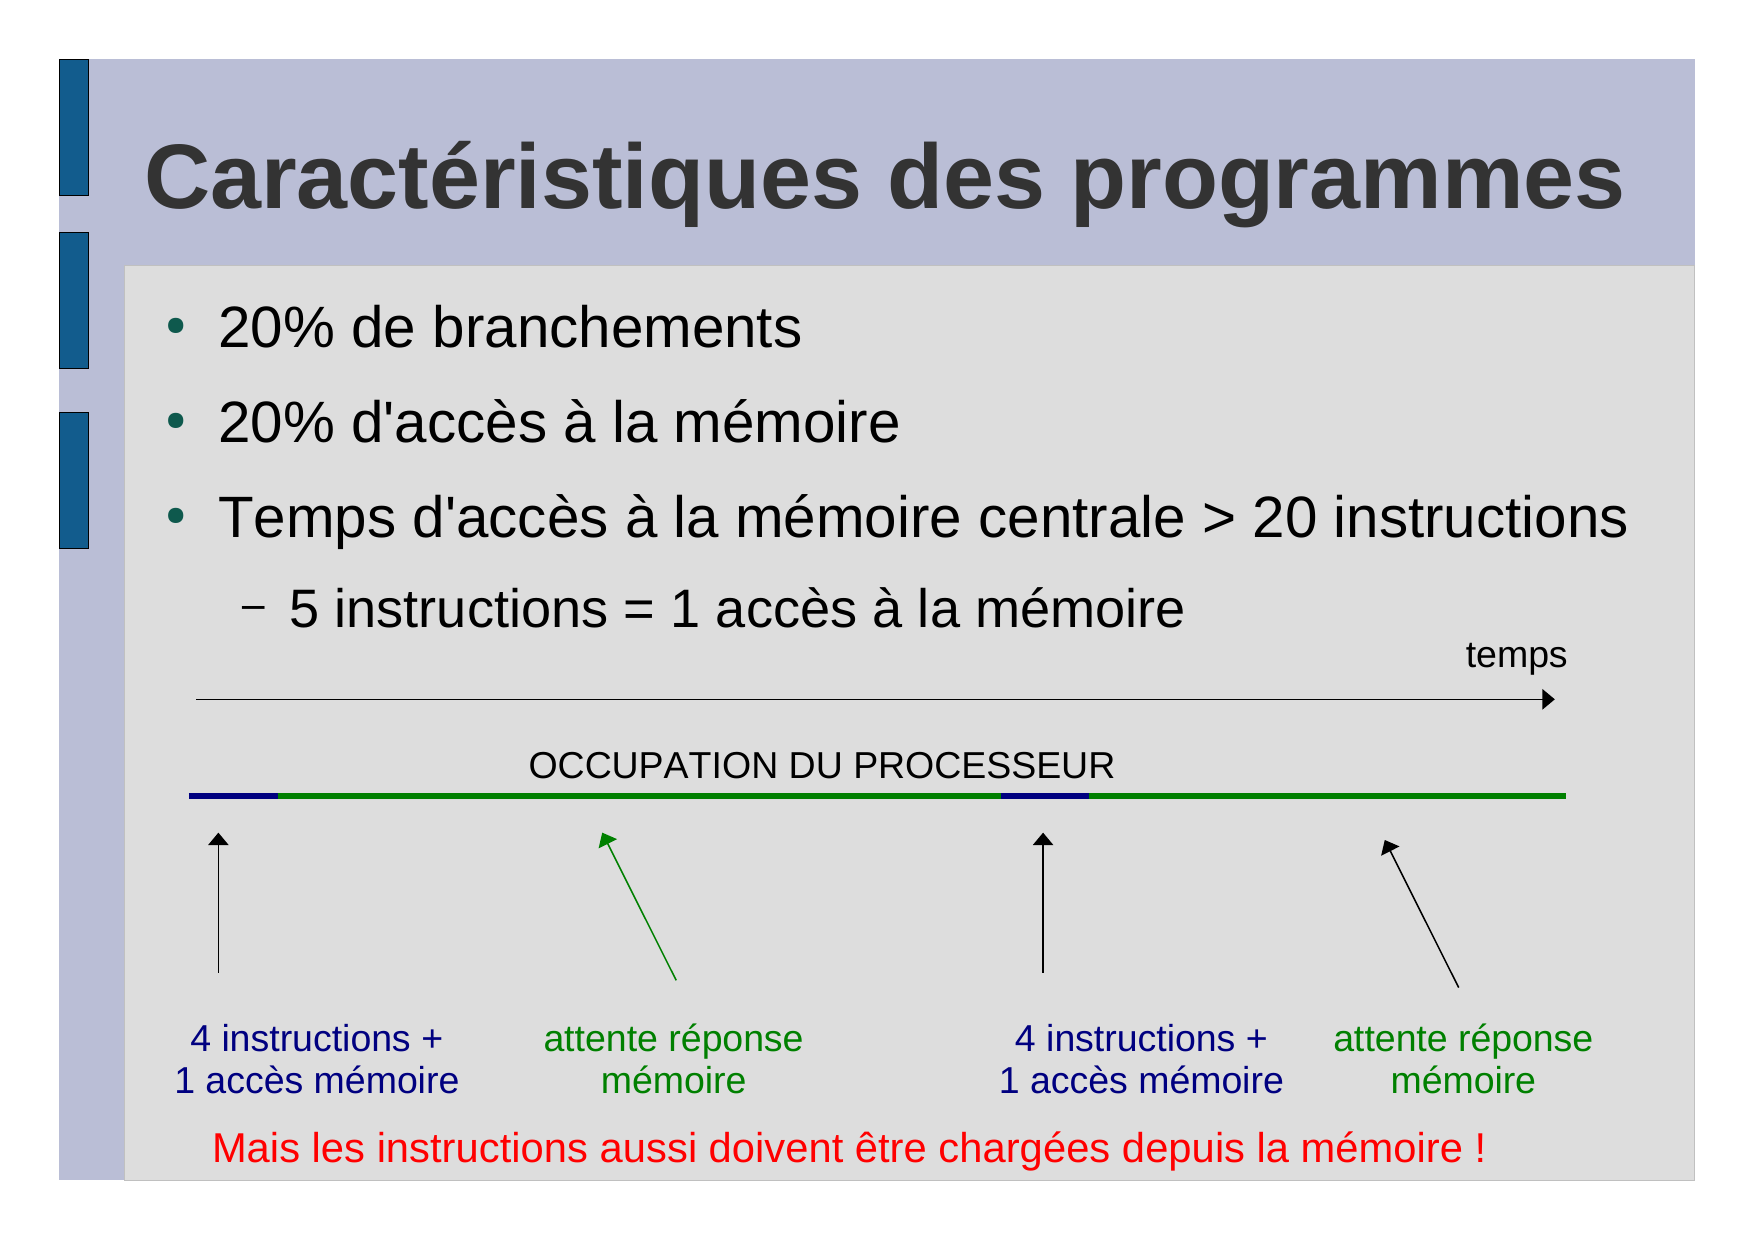

# Caractéristiques des programmes
20% de branchements
20% d'accès à la mémoire
Temps d'accès à la mémoire centrale > 20 instructions
5 instructions = 1 accès à la mémoire
temps
OCCUPATION DU PROCESSEUR
attente réponse
mémoire
attente réponse
mémoire
4 instructions +
1 accès mémoire
4 instructions +
1 accès mémoire
Mais les instructions aussi doivent être chargées depuis la mémoire !